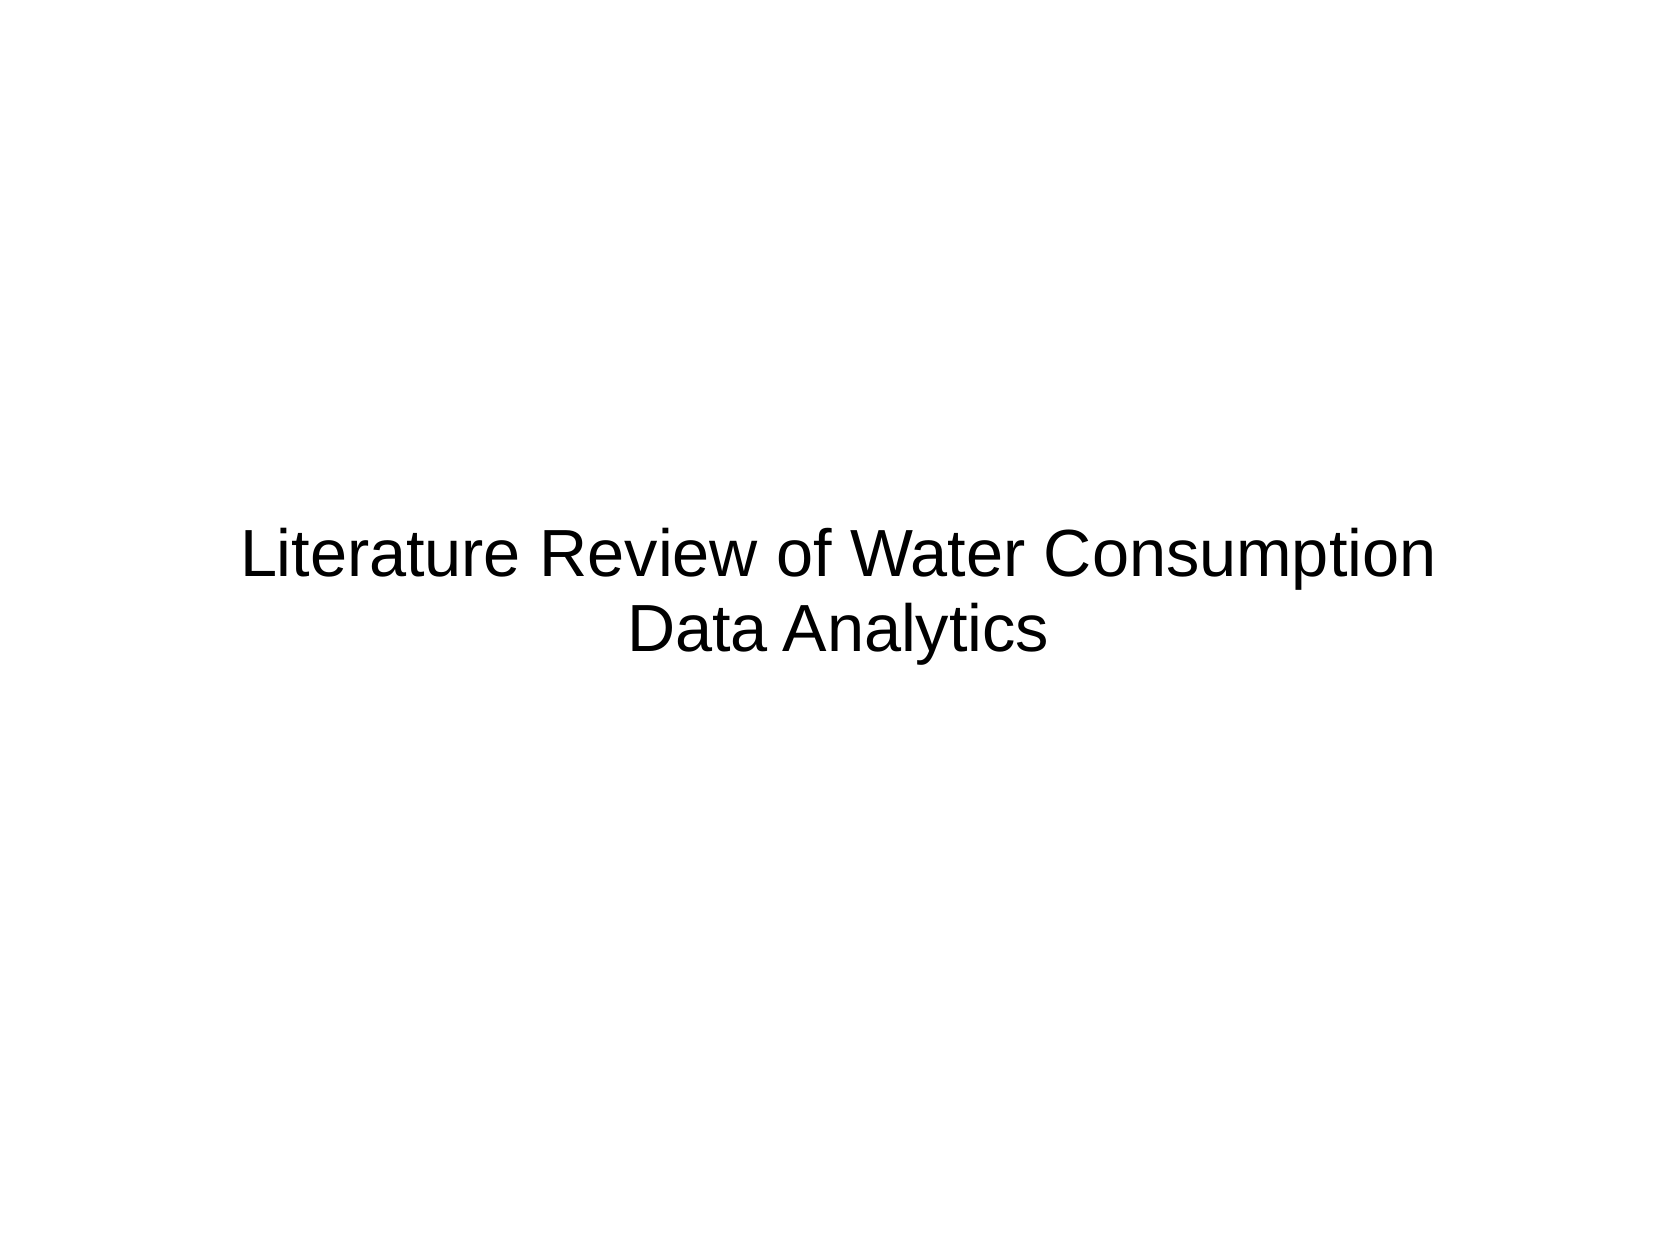

# Literature Review of Water Consumption Data Analytics